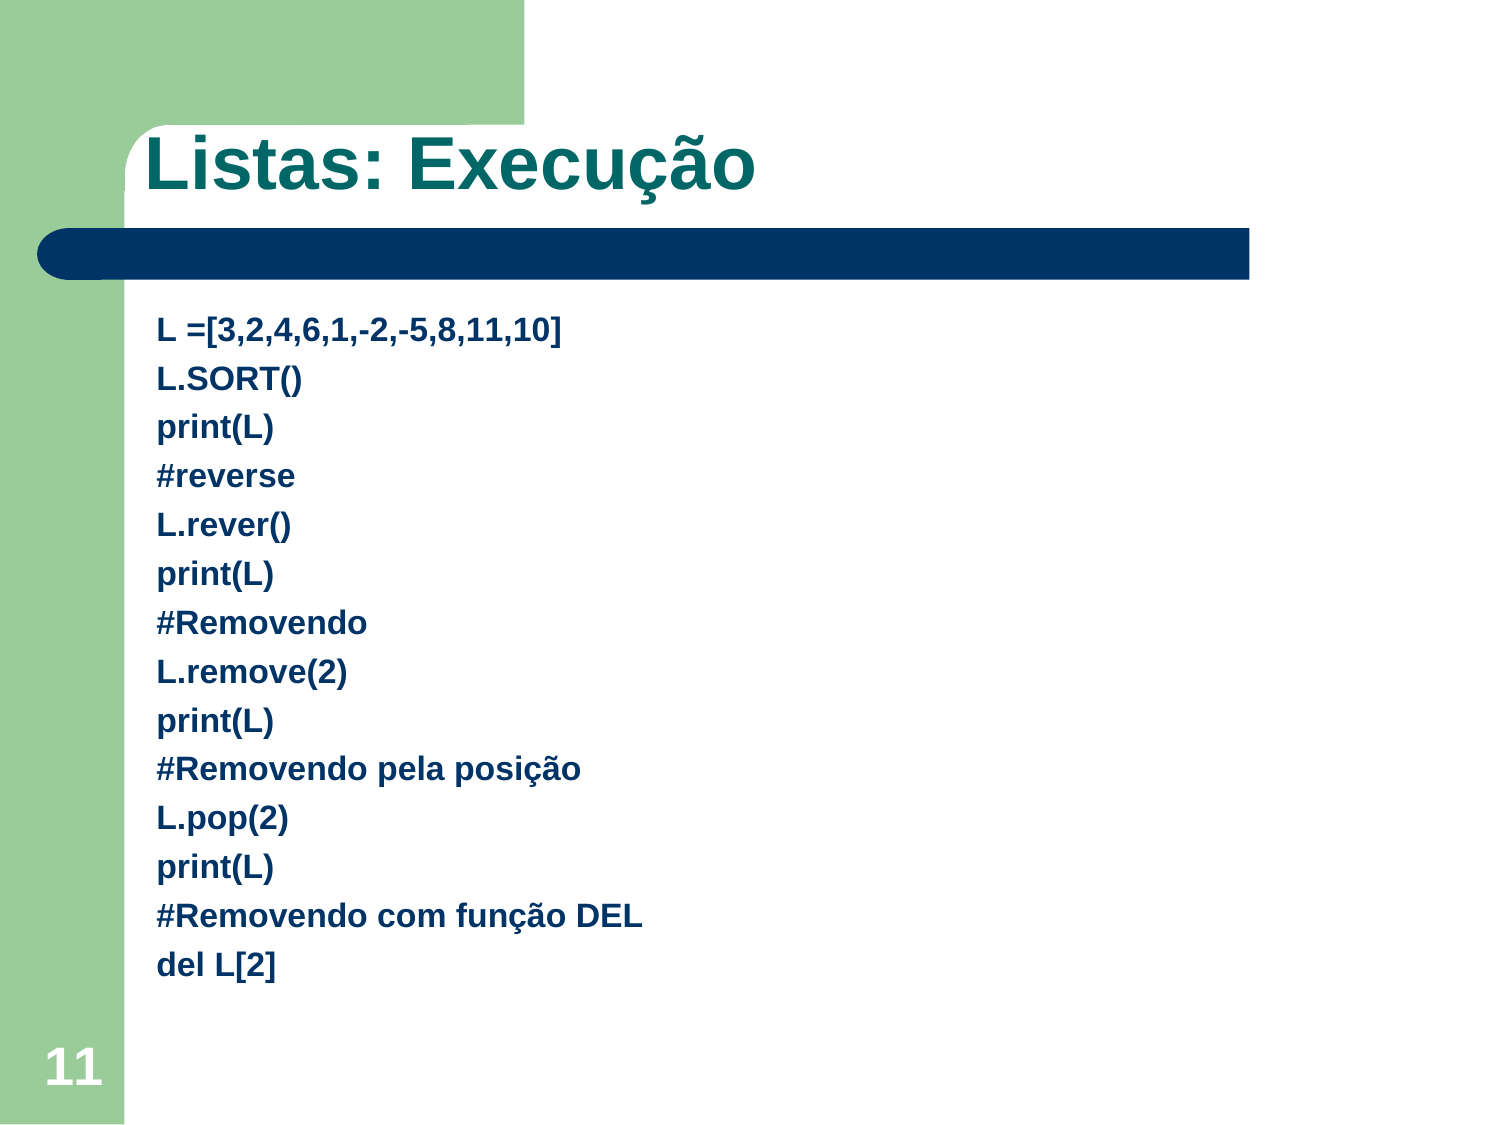

# Listas: Execução
L =[3,2,4,6,1,-2,-5,8,11,10]
L.SORT()
print(L)
#reverse
L.rever()
print(L)
#Removendo
L.remove(2)
print(L)
#Removendo pela posição
L.pop(2)
print(L)
#Removendo com função DEL
del L[2]